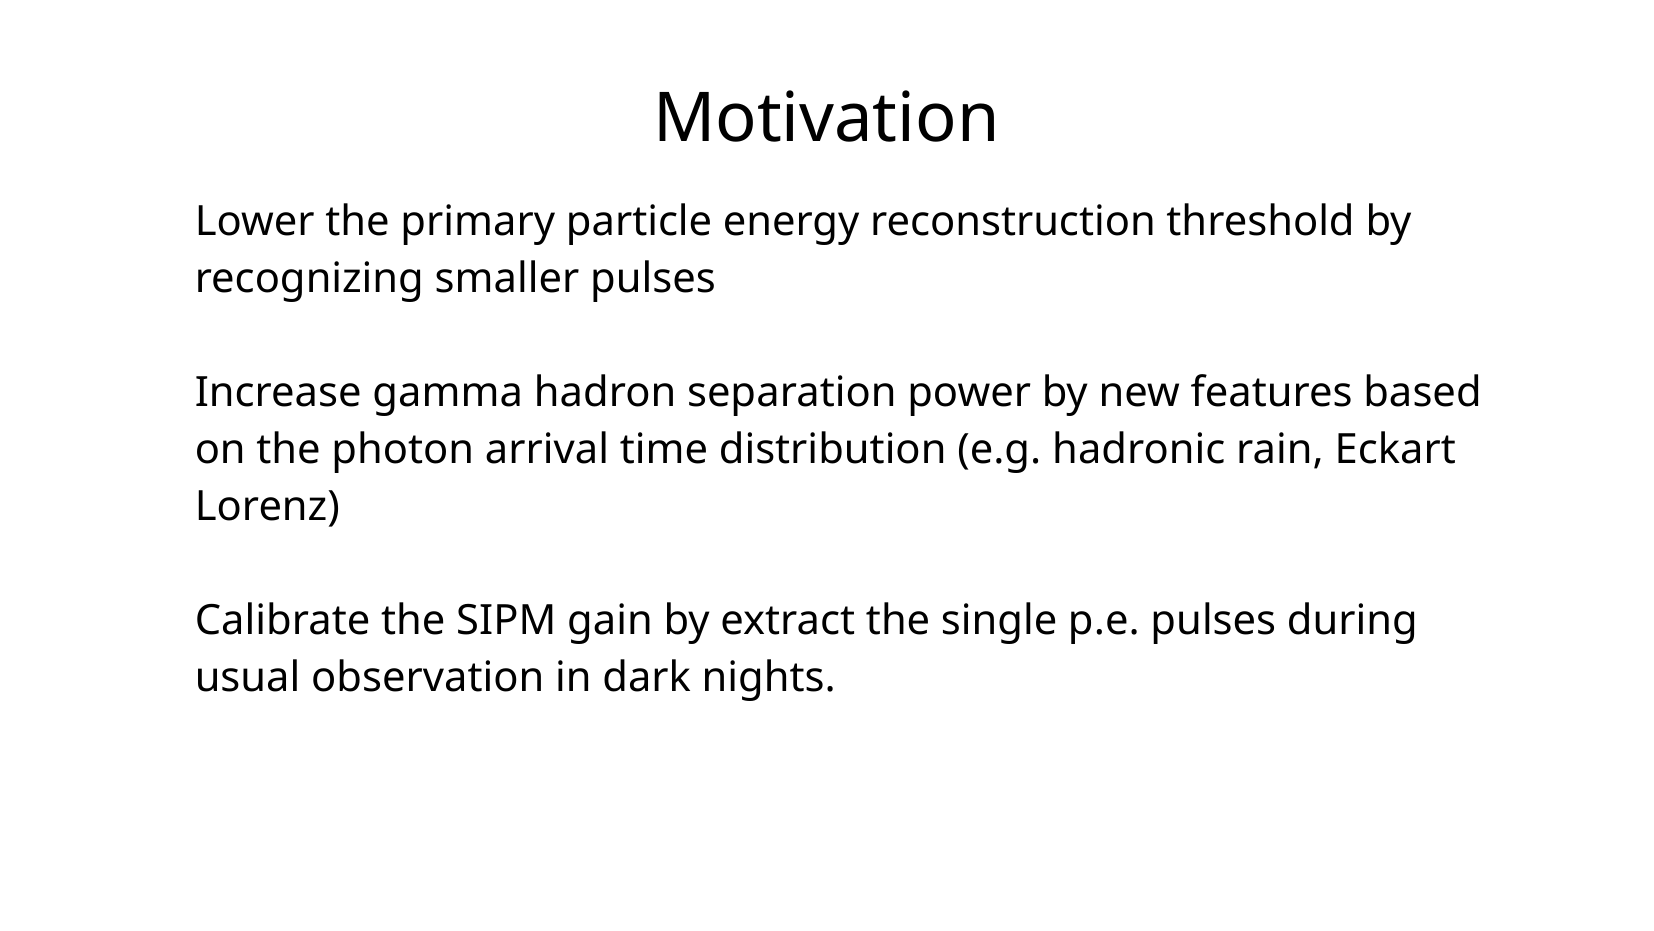

# Motivation
Lower the primary particle energy reconstruction threshold by recognizing smaller pulses
Increase gamma hadron separation power by new features based on the photon arrival time distribution (e.g. hadronic rain, Eckart Lorenz)
Calibrate the SIPM gain by extract the single p.e. pulses during usual observation in dark nights.